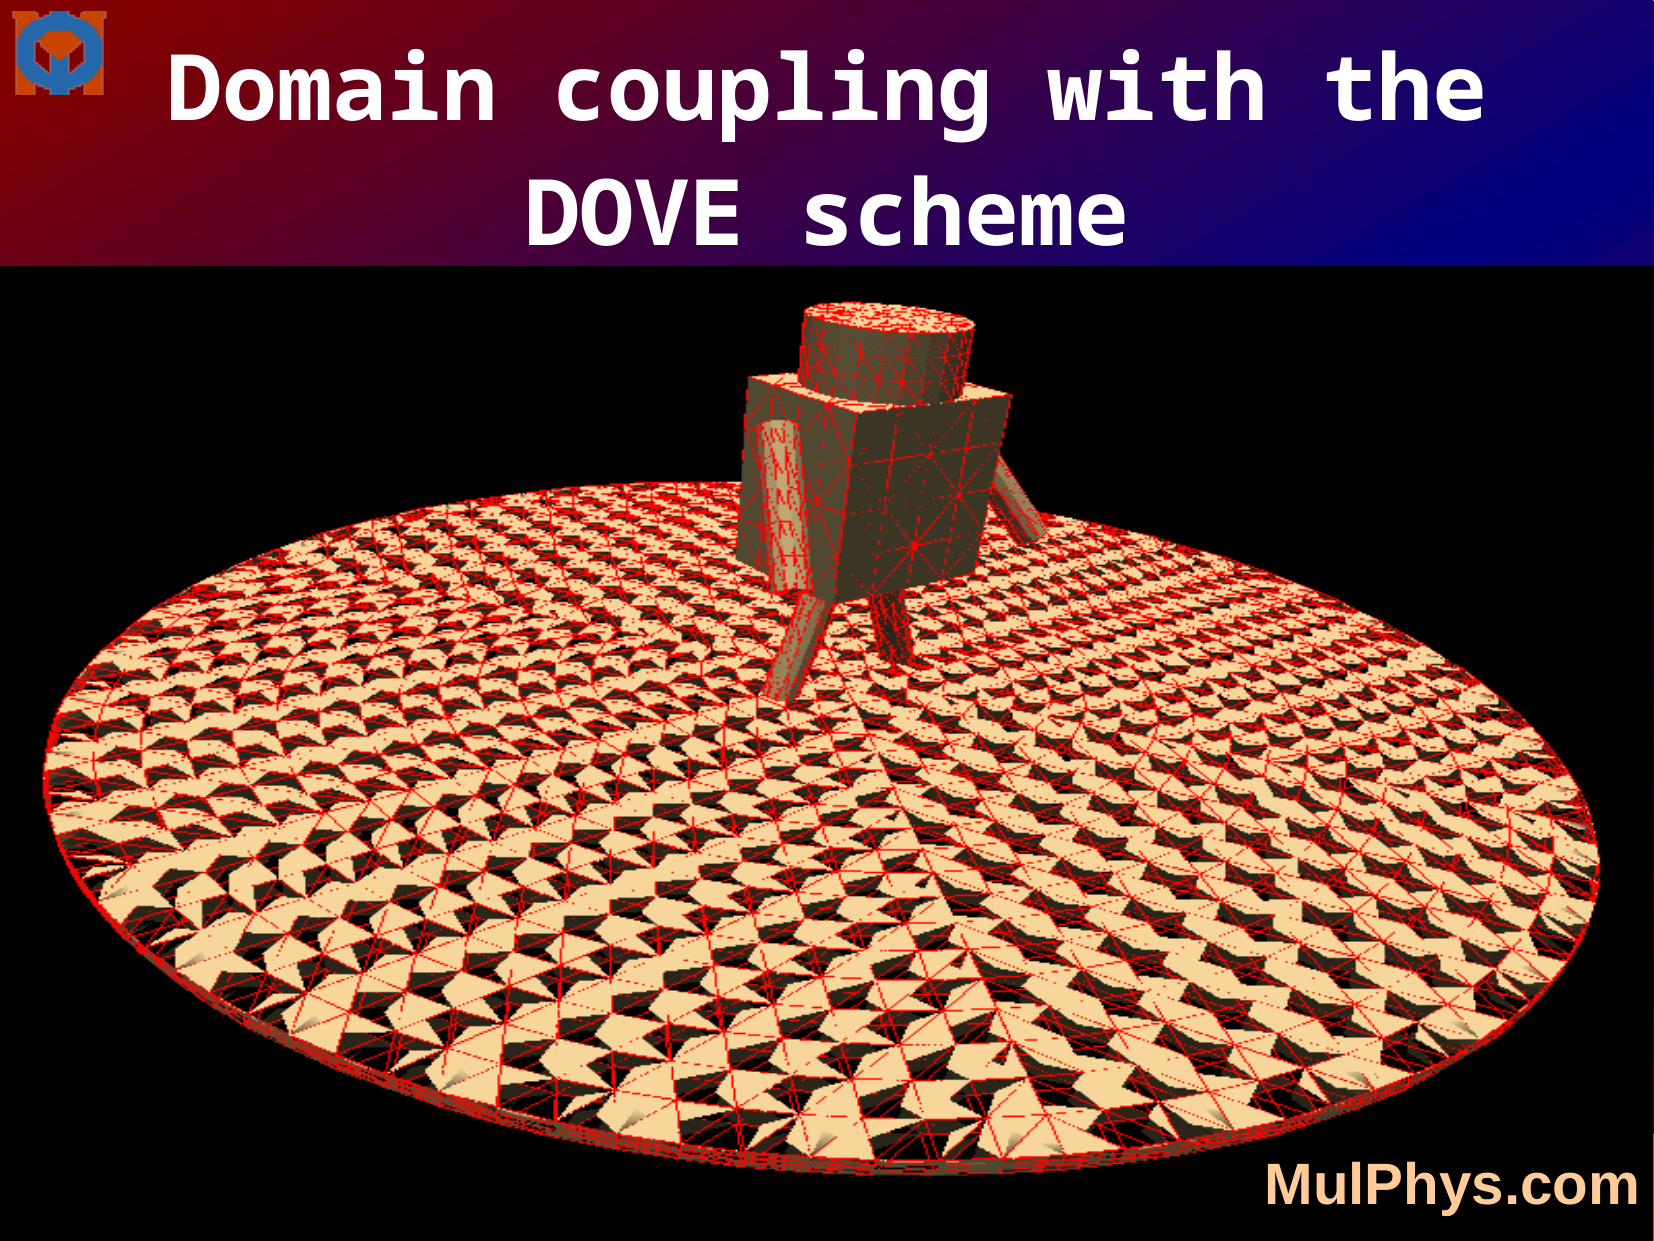

# Domain coupling with the DOVE scheme
MulPhys.com